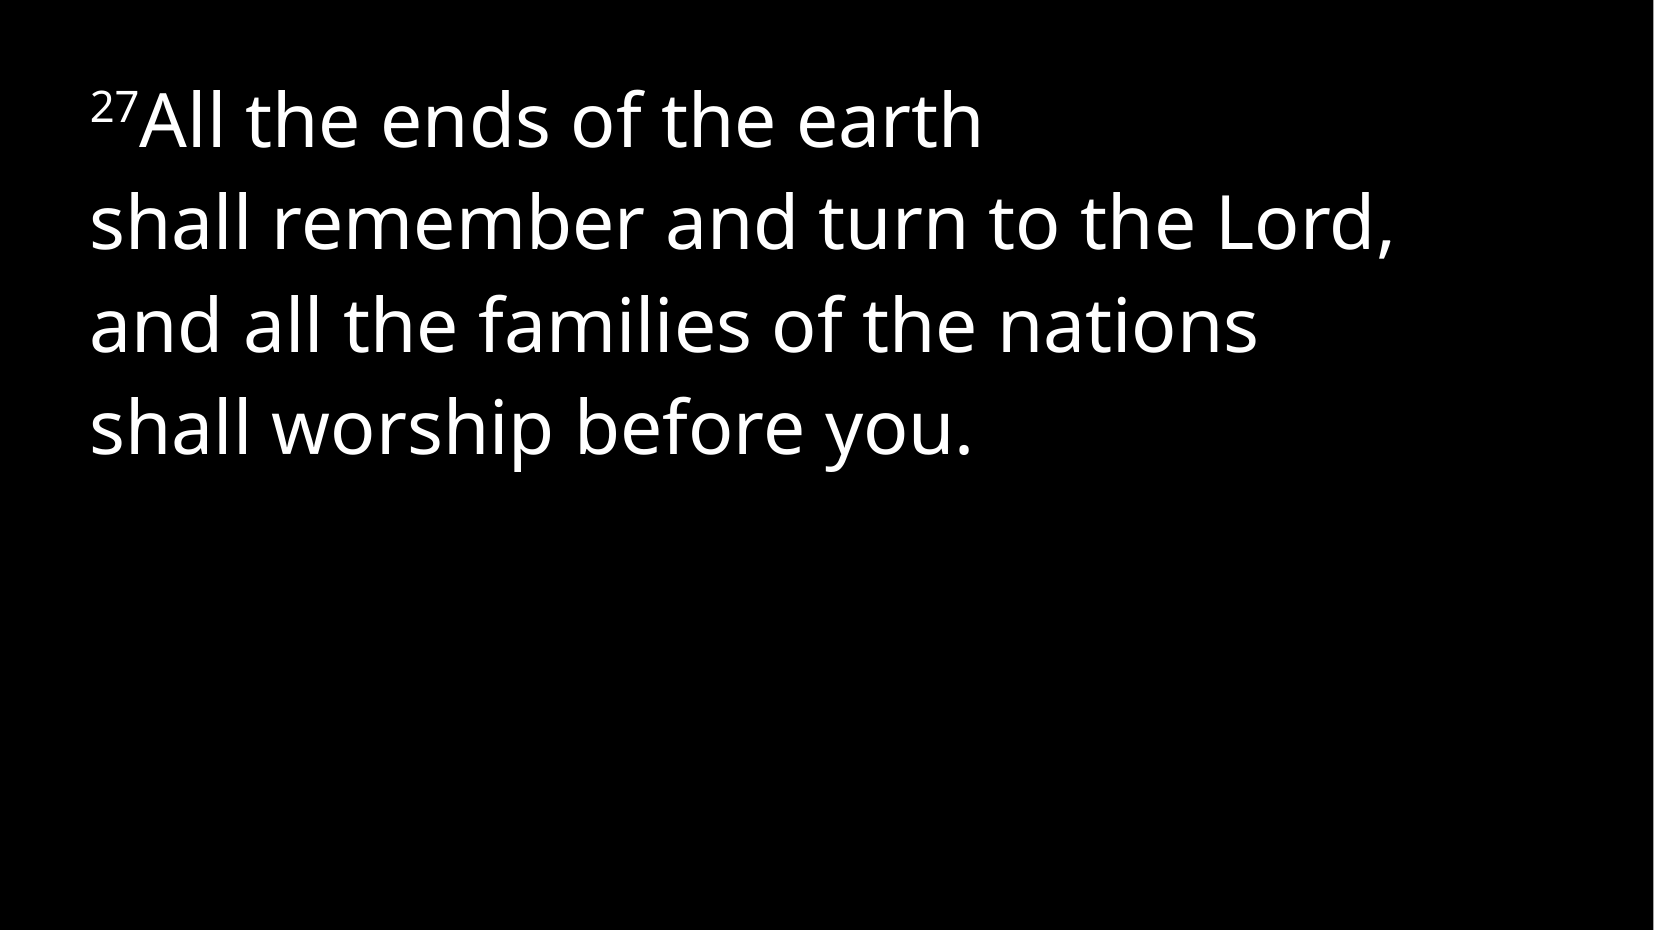

27All the ends of the earth
shall remember and turn to the Lord,
and all the families of the nations
shall worship before you.